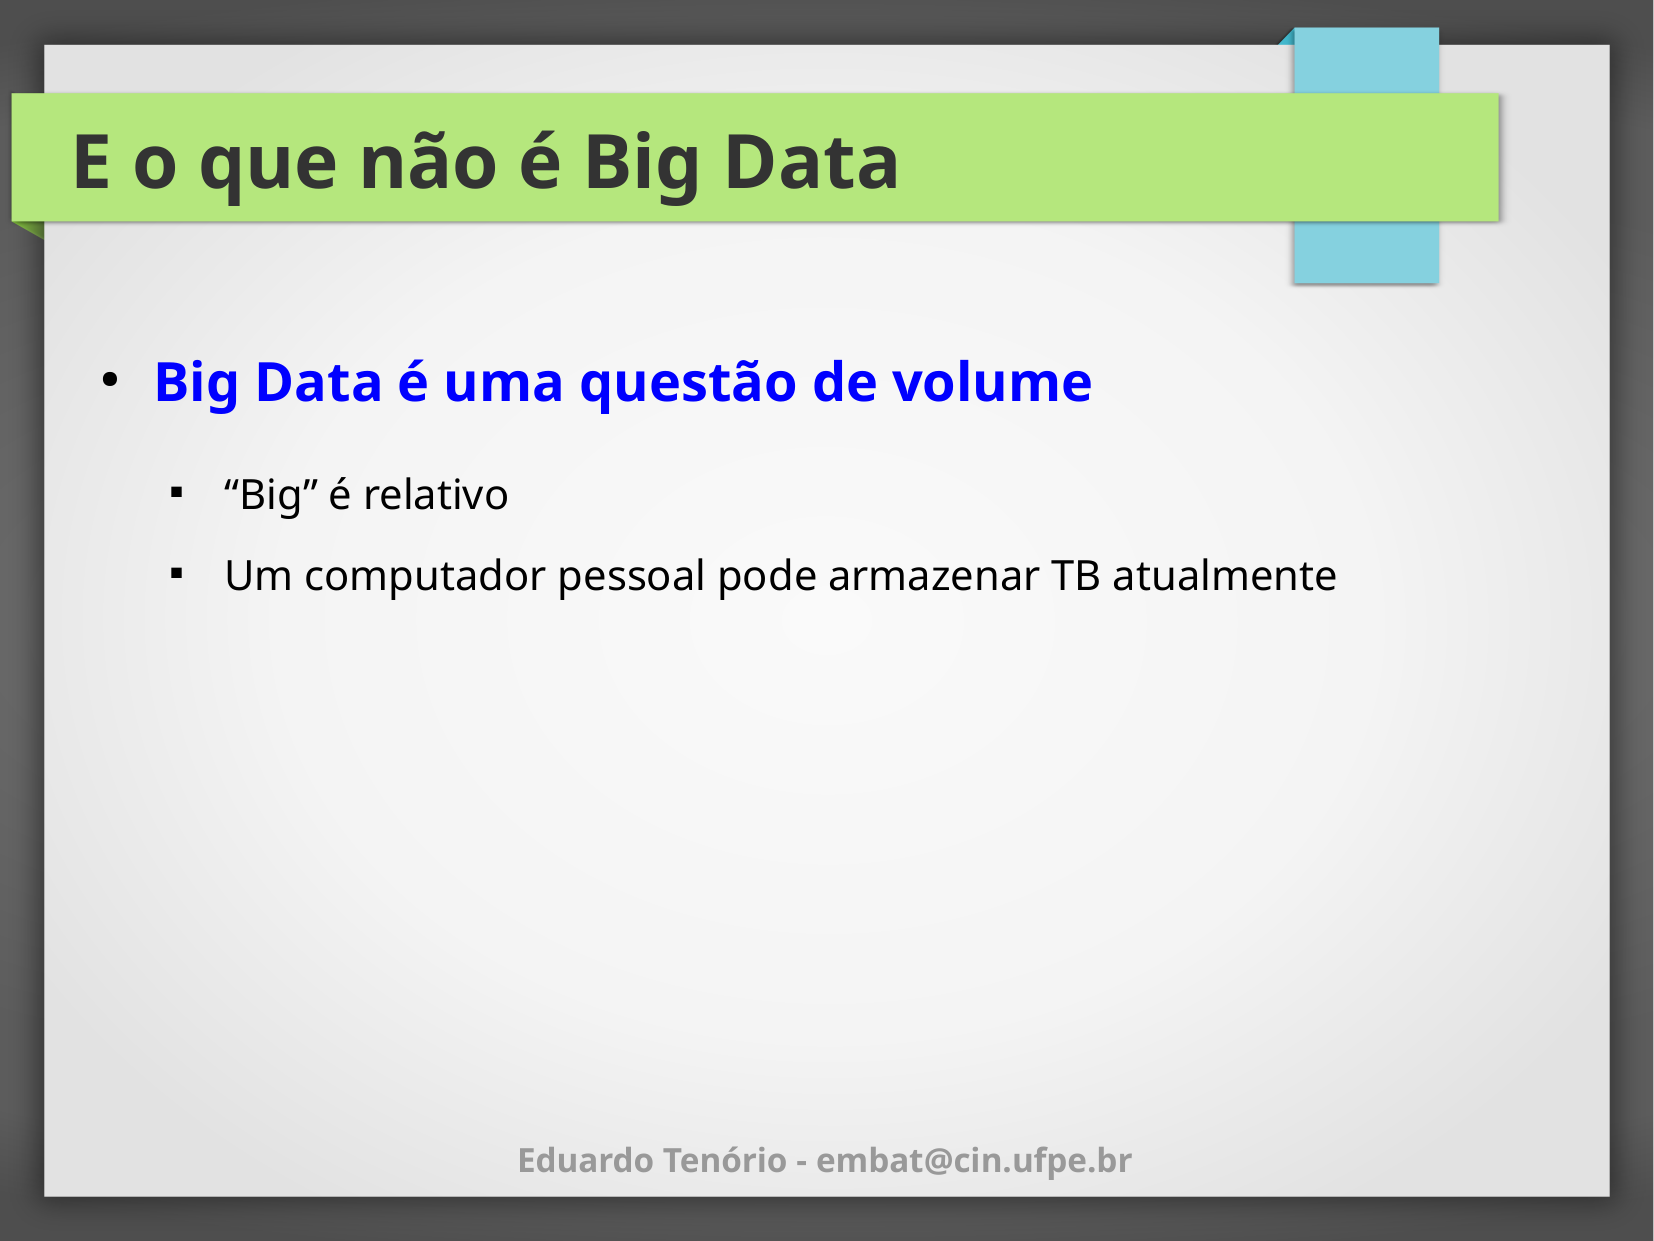

# E o que não é Big Data
Big Data é uma questão de volume
“Big” é relativo
Um computador pessoal pode armazenar TB atualmente
Eduardo Tenório - embat@cin.ufpe.br